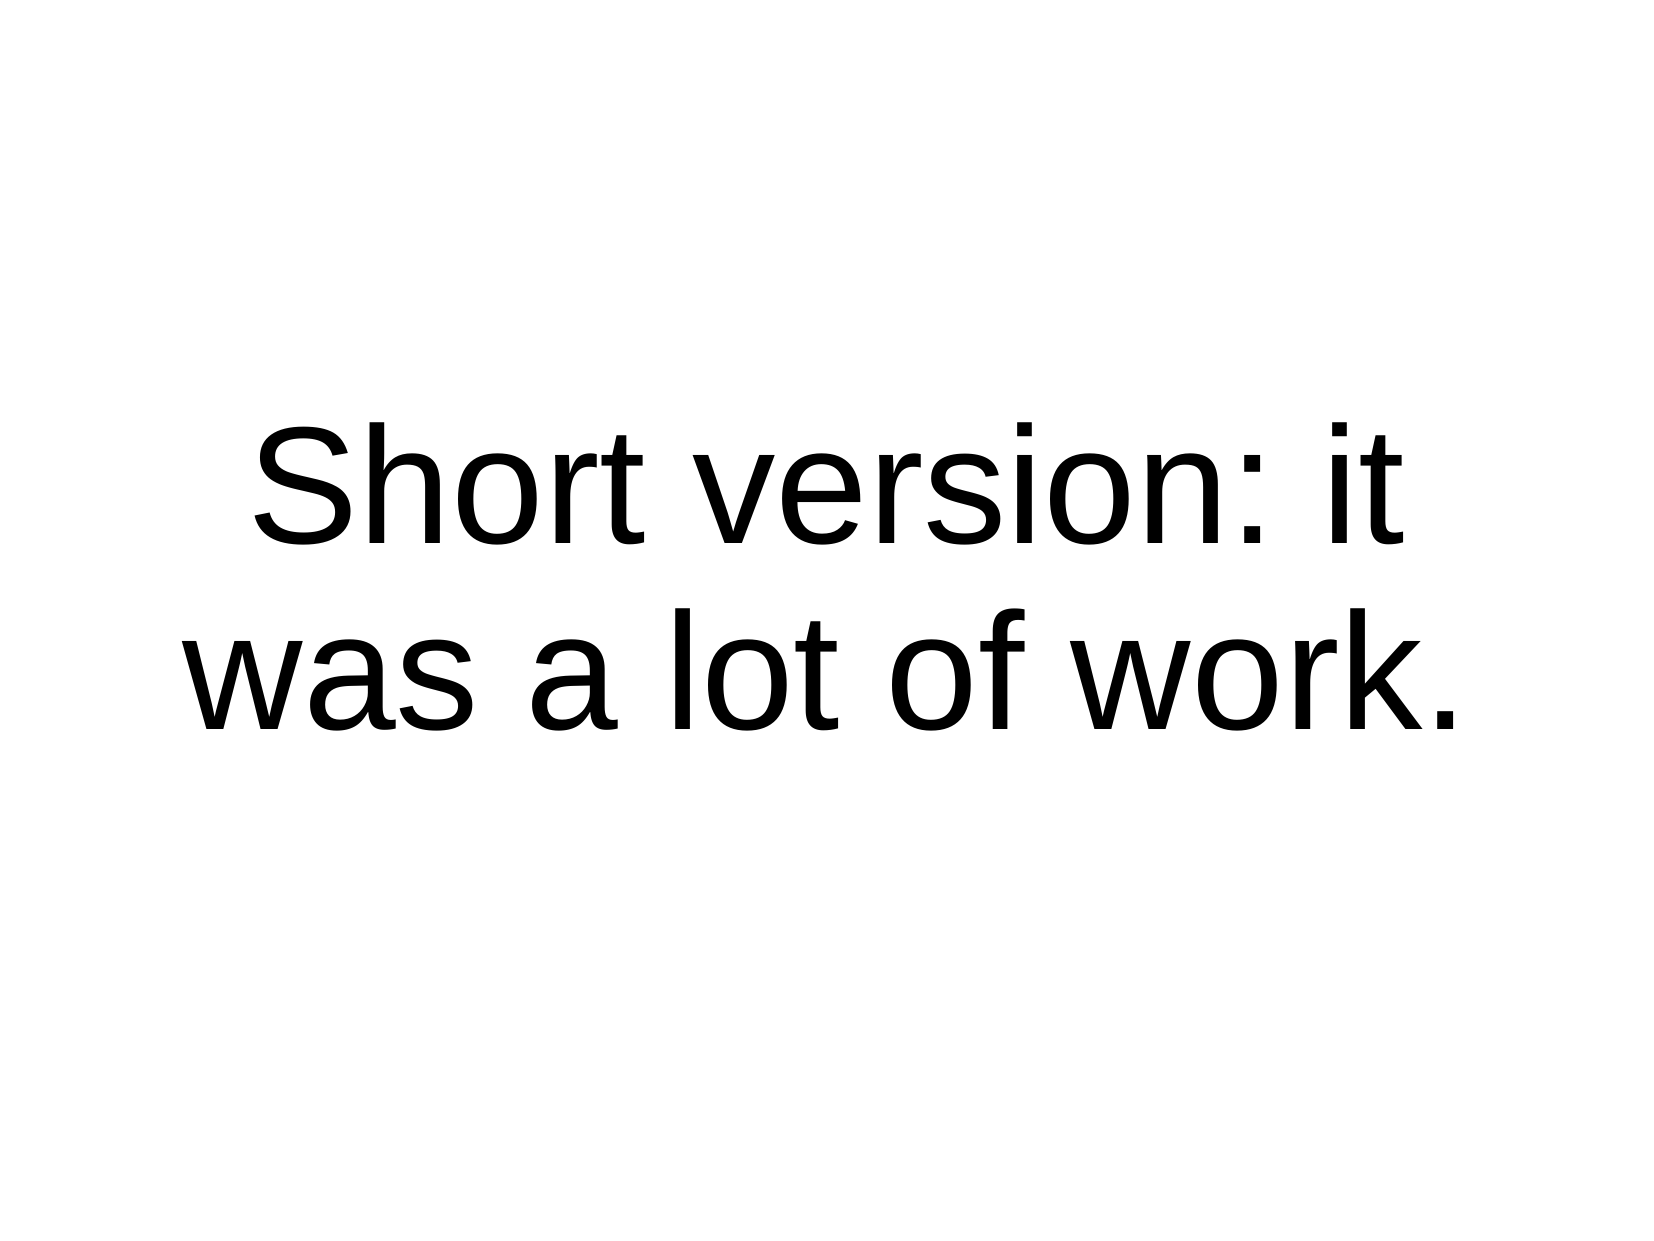

# Short version: it was a lot of work.